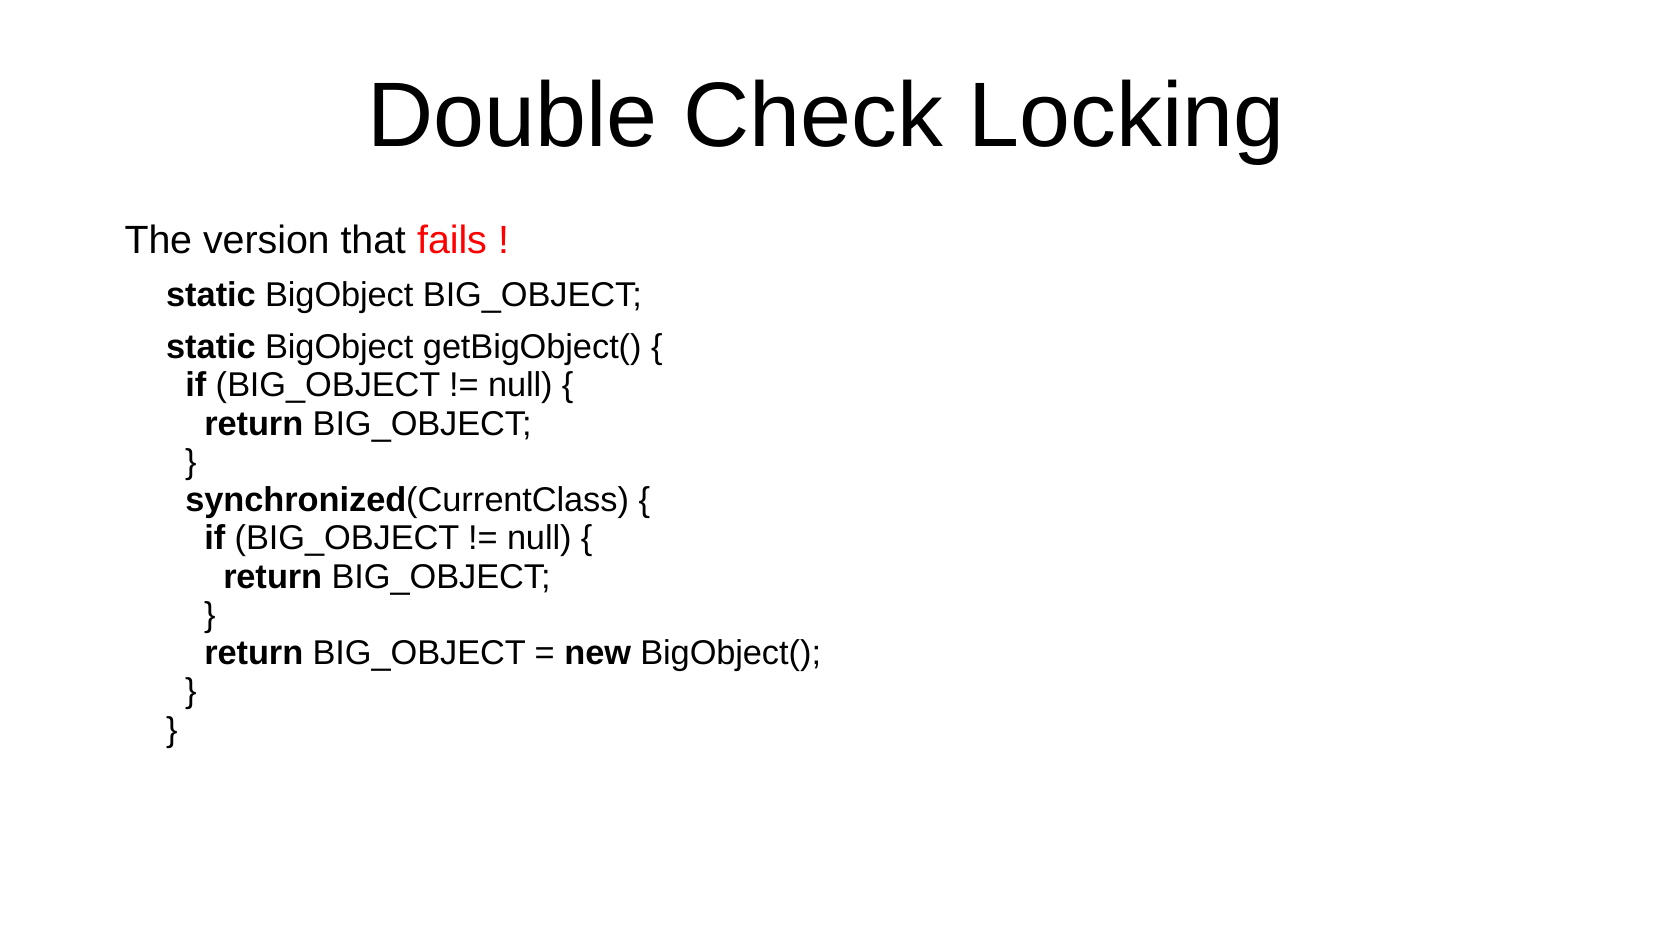

# Double Check Locking
The version that fails !
static BigObject BIG_OBJECT;
static BigObject getBigObject() {
 if (BIG_OBJECT != null) {
 return BIG_OBJECT;
 }
 synchronized(CurrentClass) {
 if (BIG_OBJECT != null) {
 return BIG_OBJECT;
 }
 return BIG_OBJECT = new BigObject();
 }
}